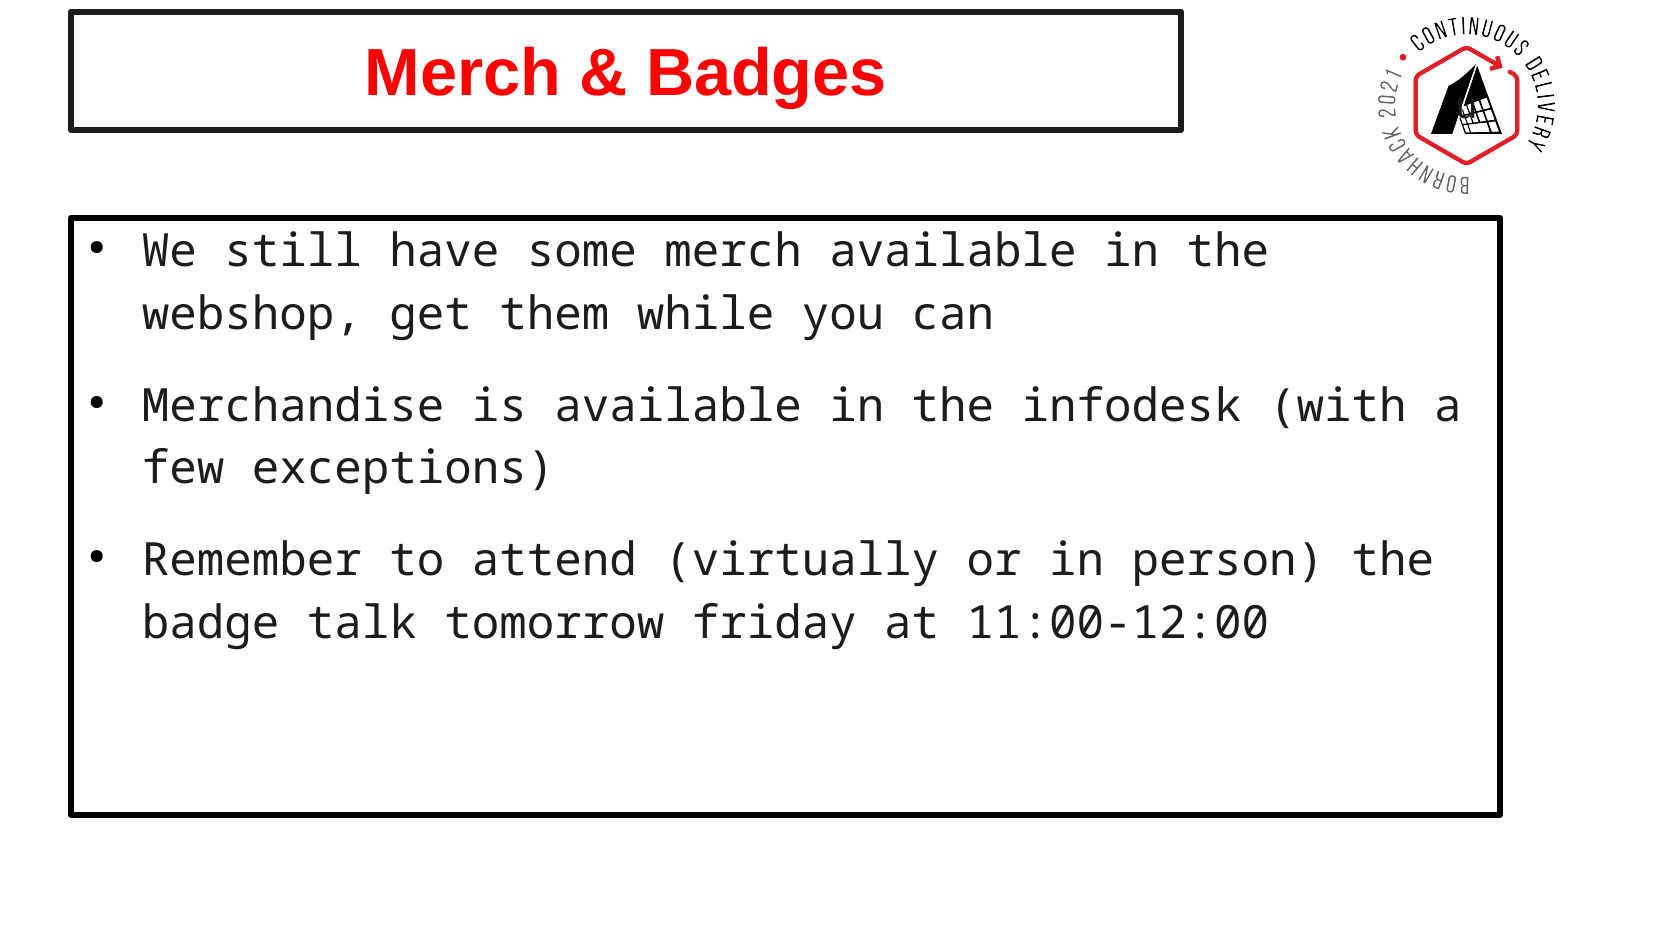

# Merch & Badges
We still have some merch available in the webshop, get them while you can
Merchandise is available in the infodesk (with a few exceptions)
Remember to attend (virtually or in person) the badge talk tomorrow friday at 11:00-12:00